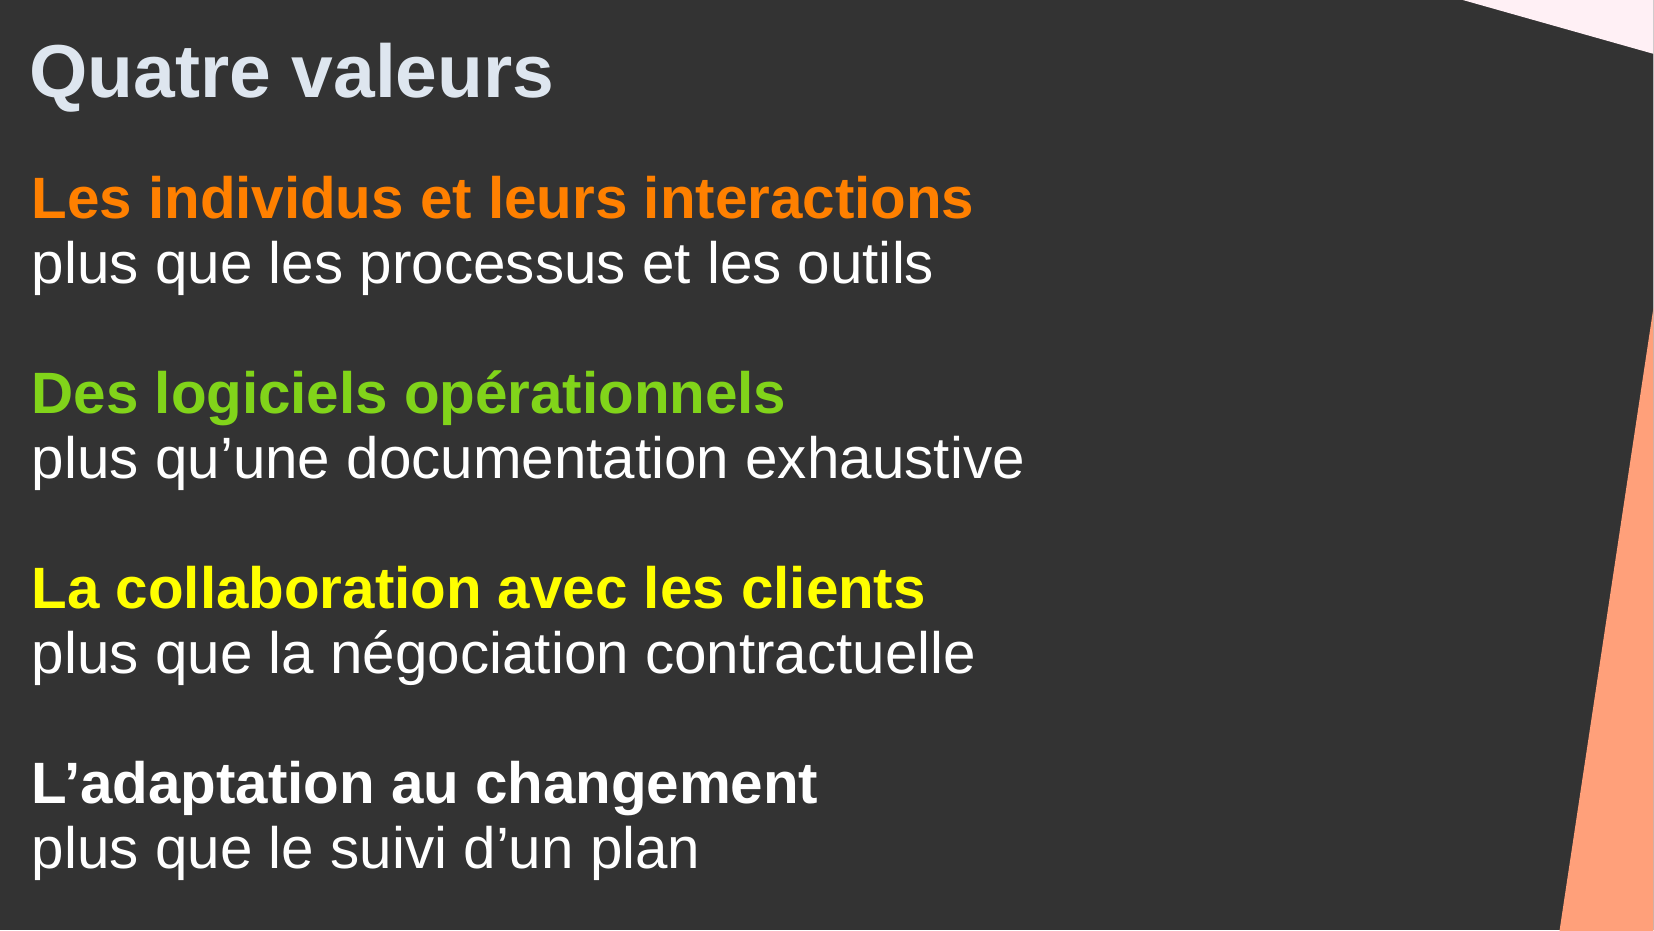

Quatre valeurs
# Les individus et leurs interactions plus que les processus et les outils
Des logiciels opérationnels
plus qu’une documentation exhaustive
La collaboration avec les clients
plus que la négociation contractuelle
L’adaptation au changement
plus que le suivi d’un plan